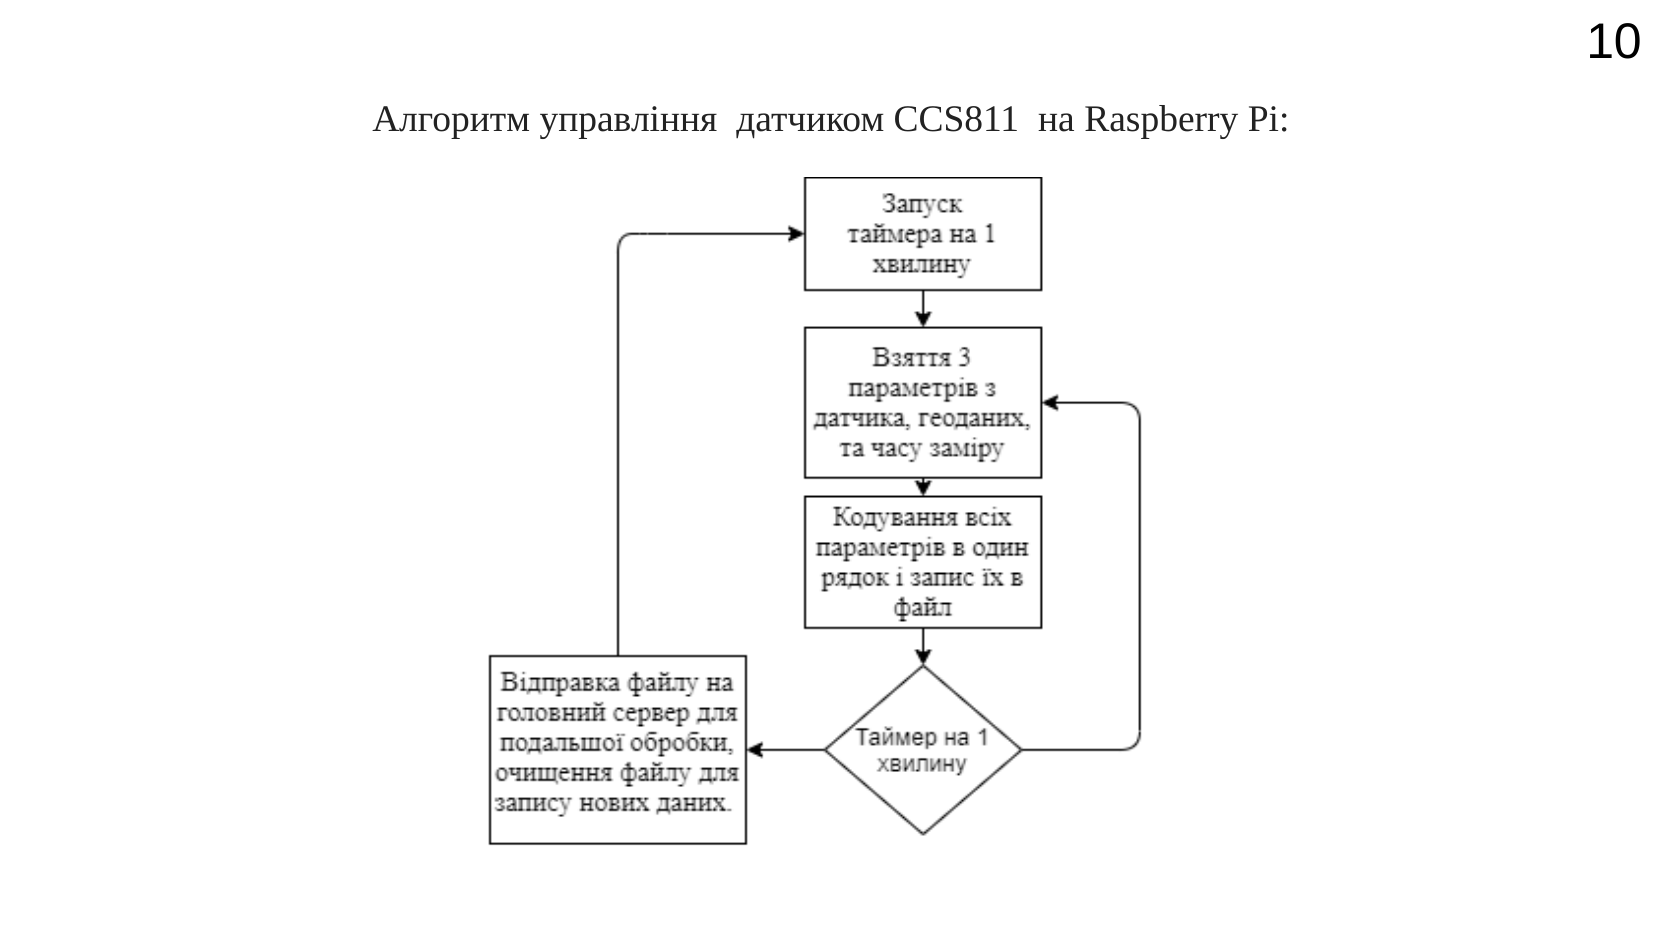

 Алгоритм управління датчиком CCS811 на Raspberry Pi: